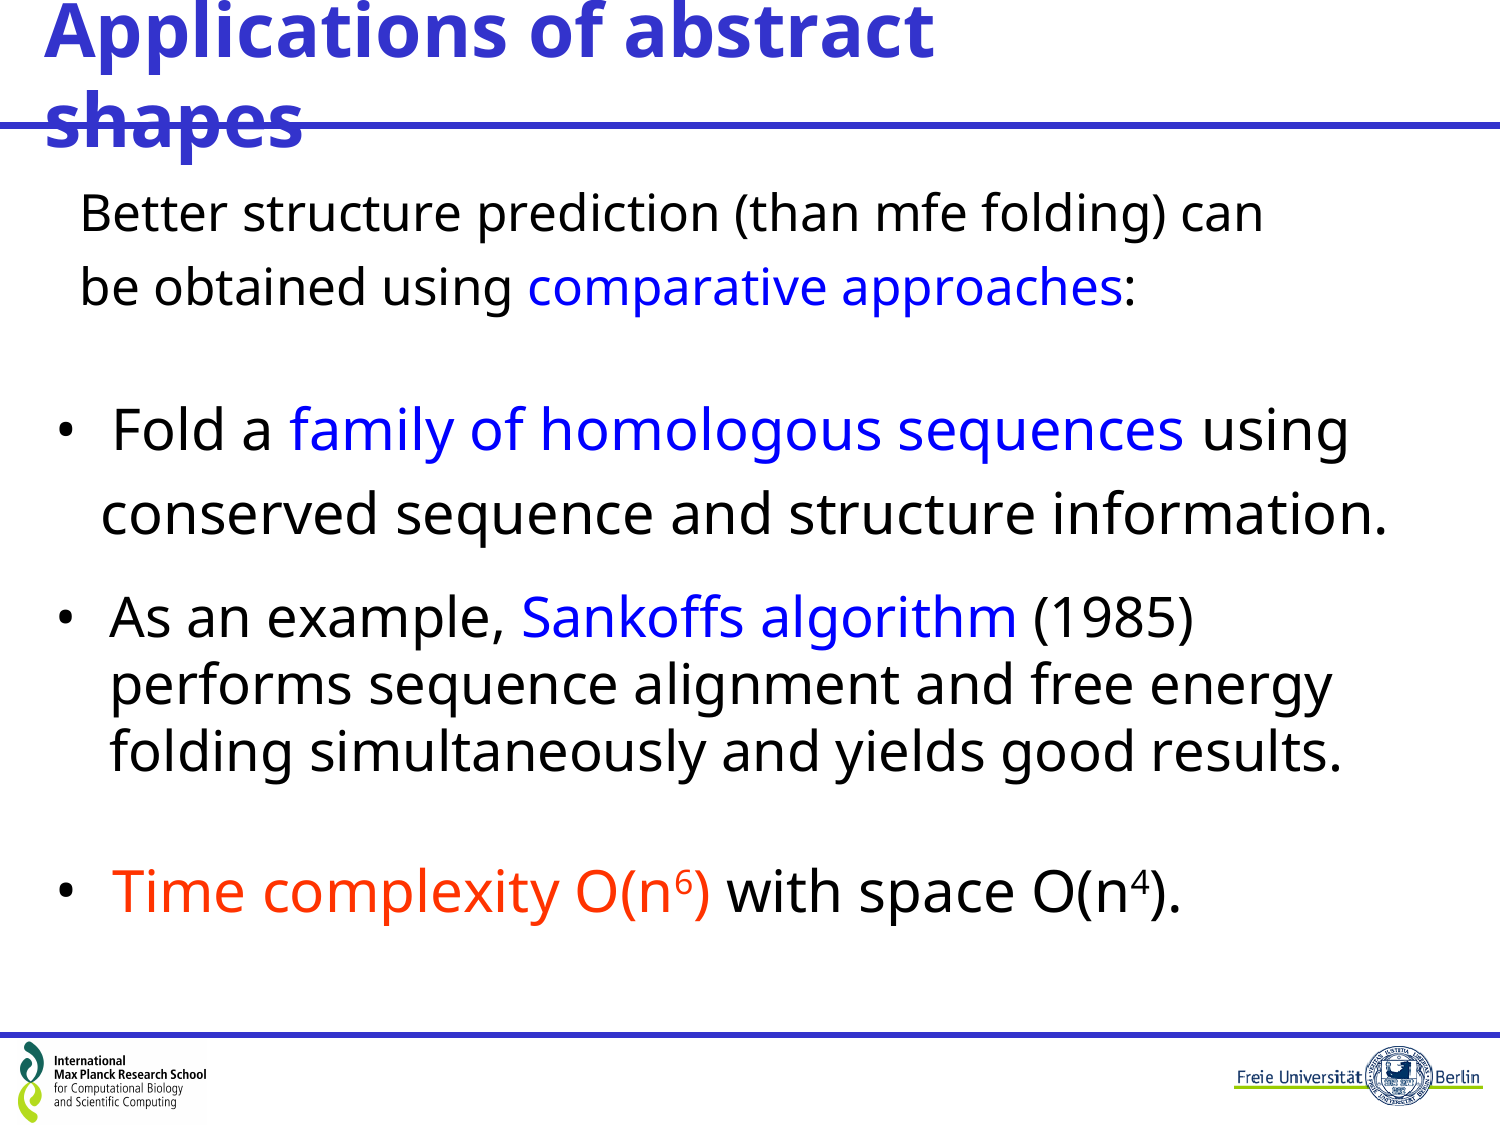

# Applications of abstract shapes
Better structure prediction (than mfe folding) can
be obtained using comparative approaches:
Fold a family of homologous sequences using
 conserved sequence and structure information.
As an example, Sankoffs algorithm (1985) performs sequence alignment and free energy folding simultaneously and yields good results.
Time complexity O(n6) with space O(n4).